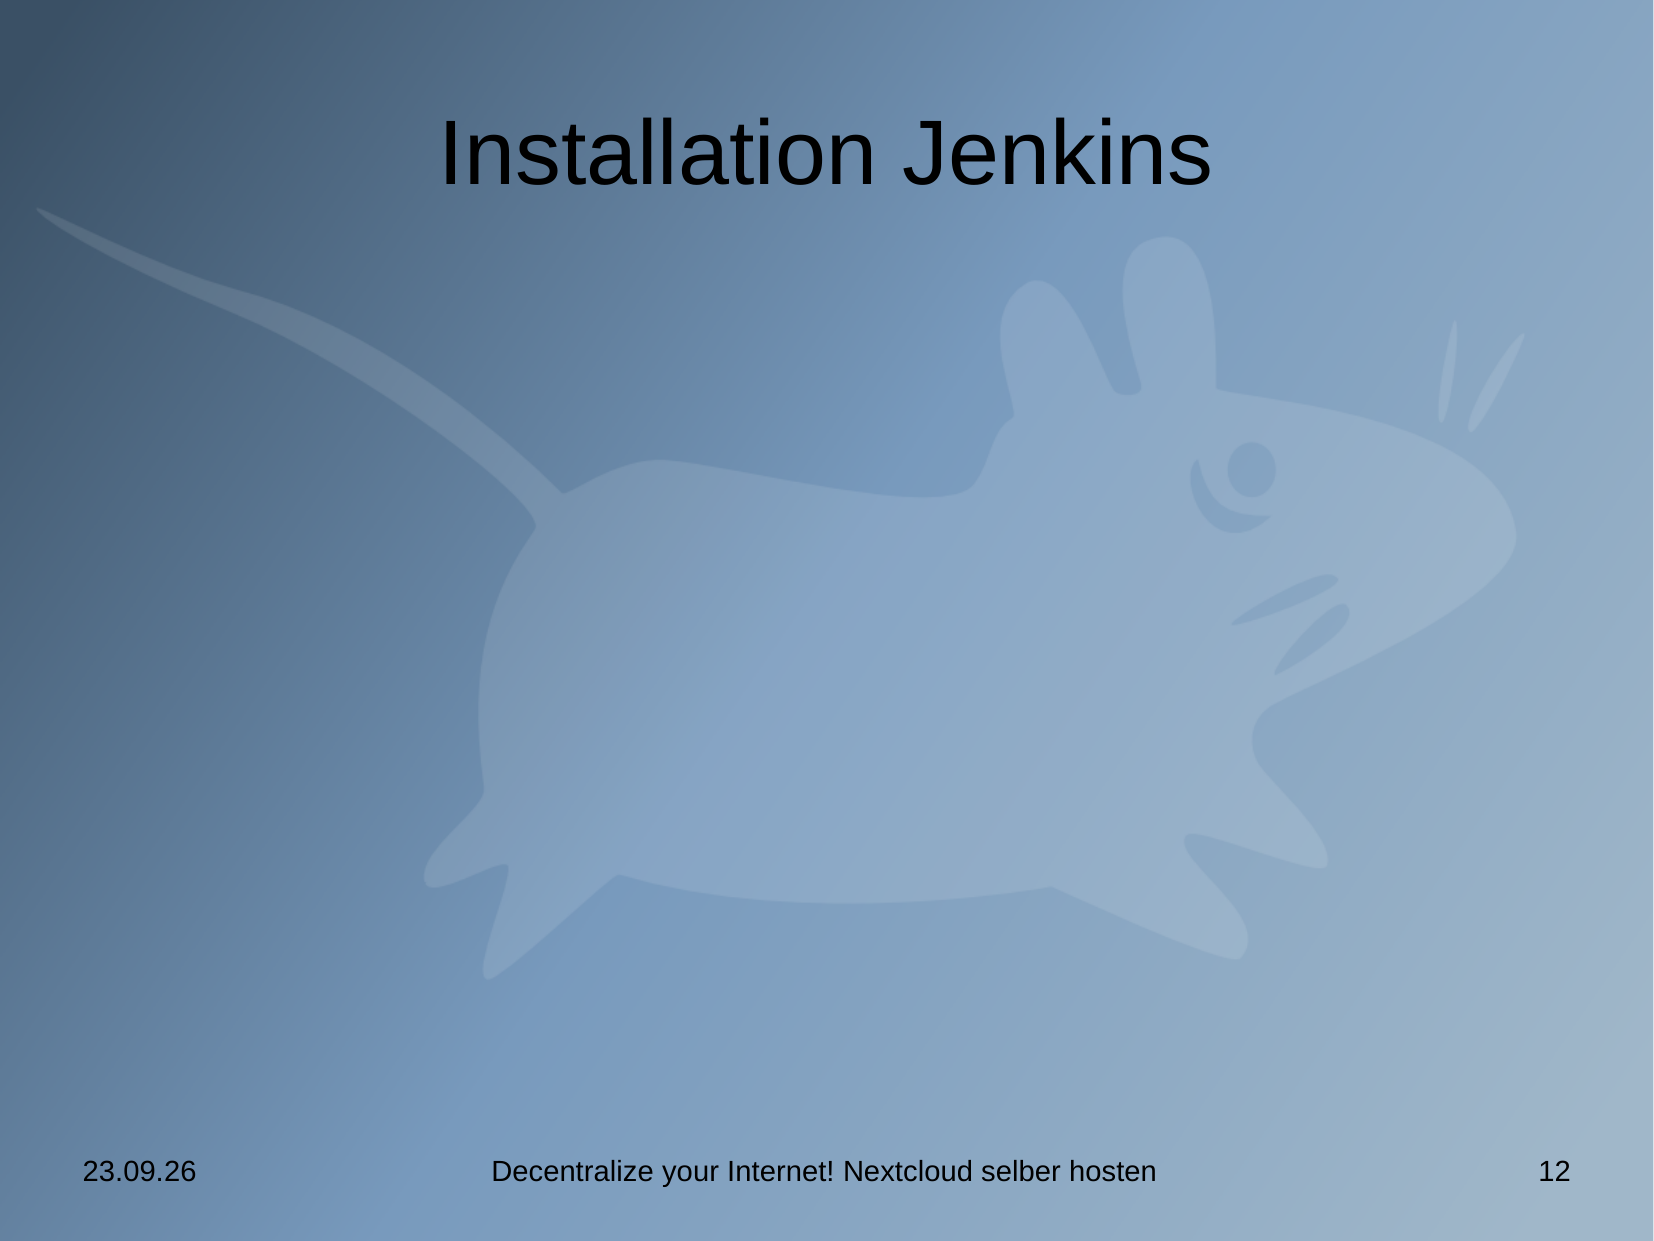

# Installation Jenkins
Decentralize your Internet! Nextcloud selber hosten
12